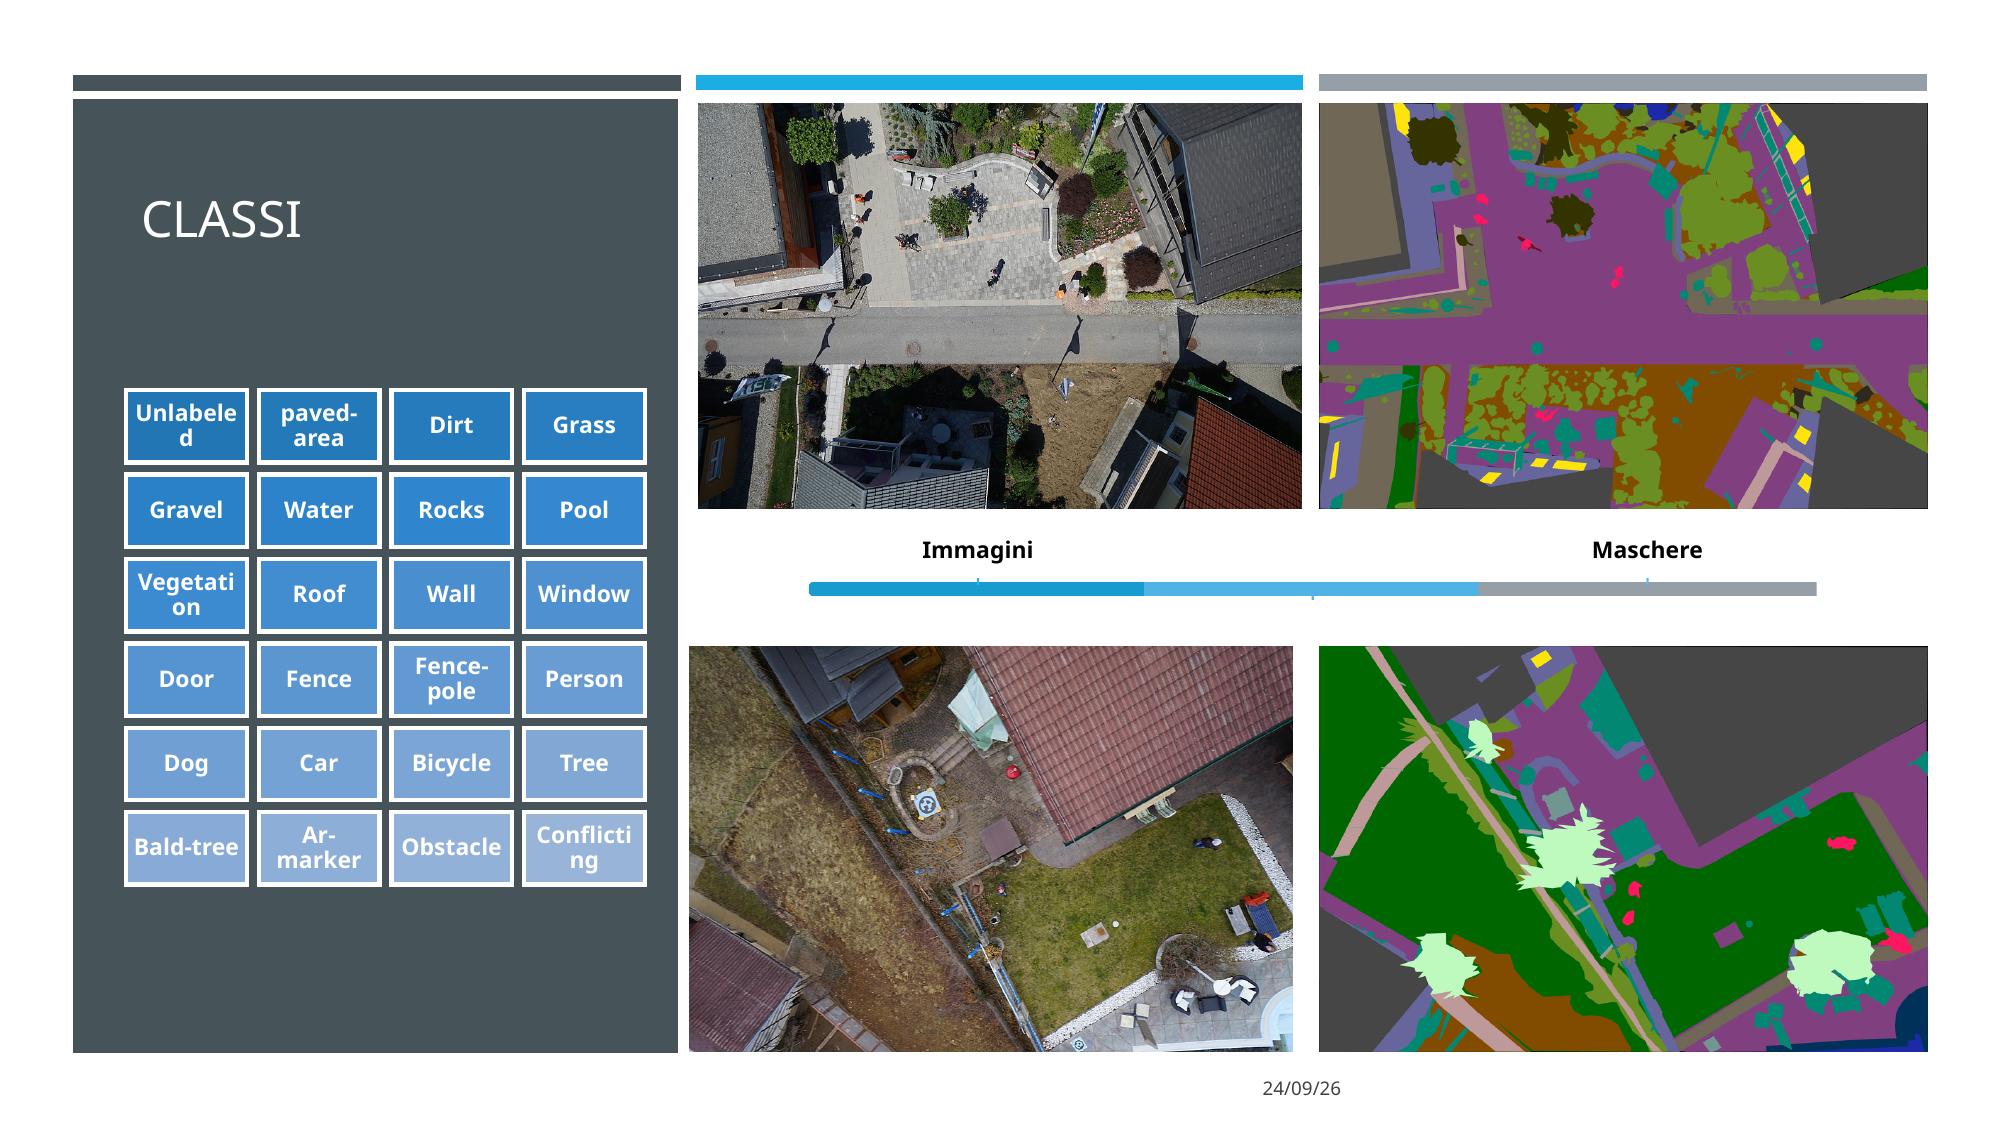

# CLassi
Unlabeled
paved-area
Dirt
Grass
Gravel
Water
Rocks
Pool
Vegetation
Roof
Wall
Window
Door
Fence
Fence-pole
Person
Dog
Car
Bicycle
Tree
Bald-tree
Ar-marker
Obstacle
Conflicting
Immagini
Maschere